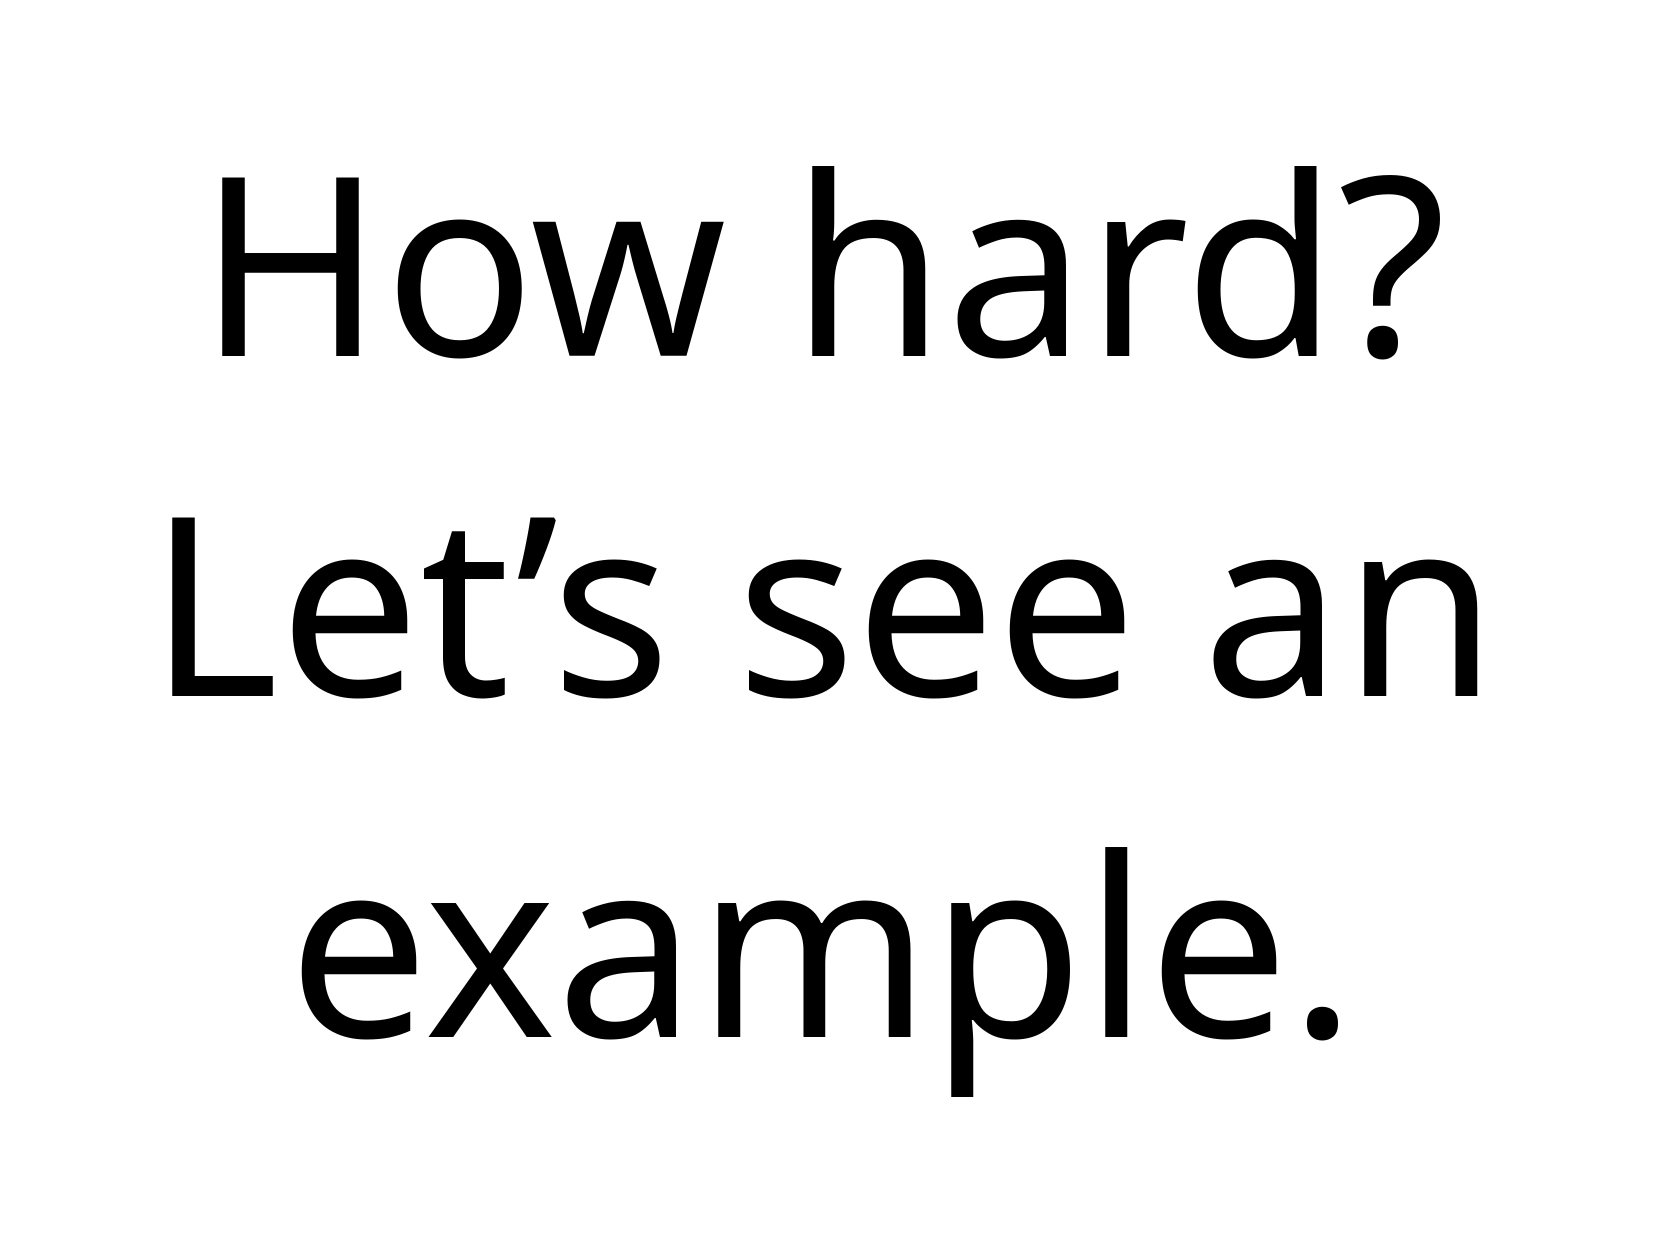

# How hard? Let’s see an example.